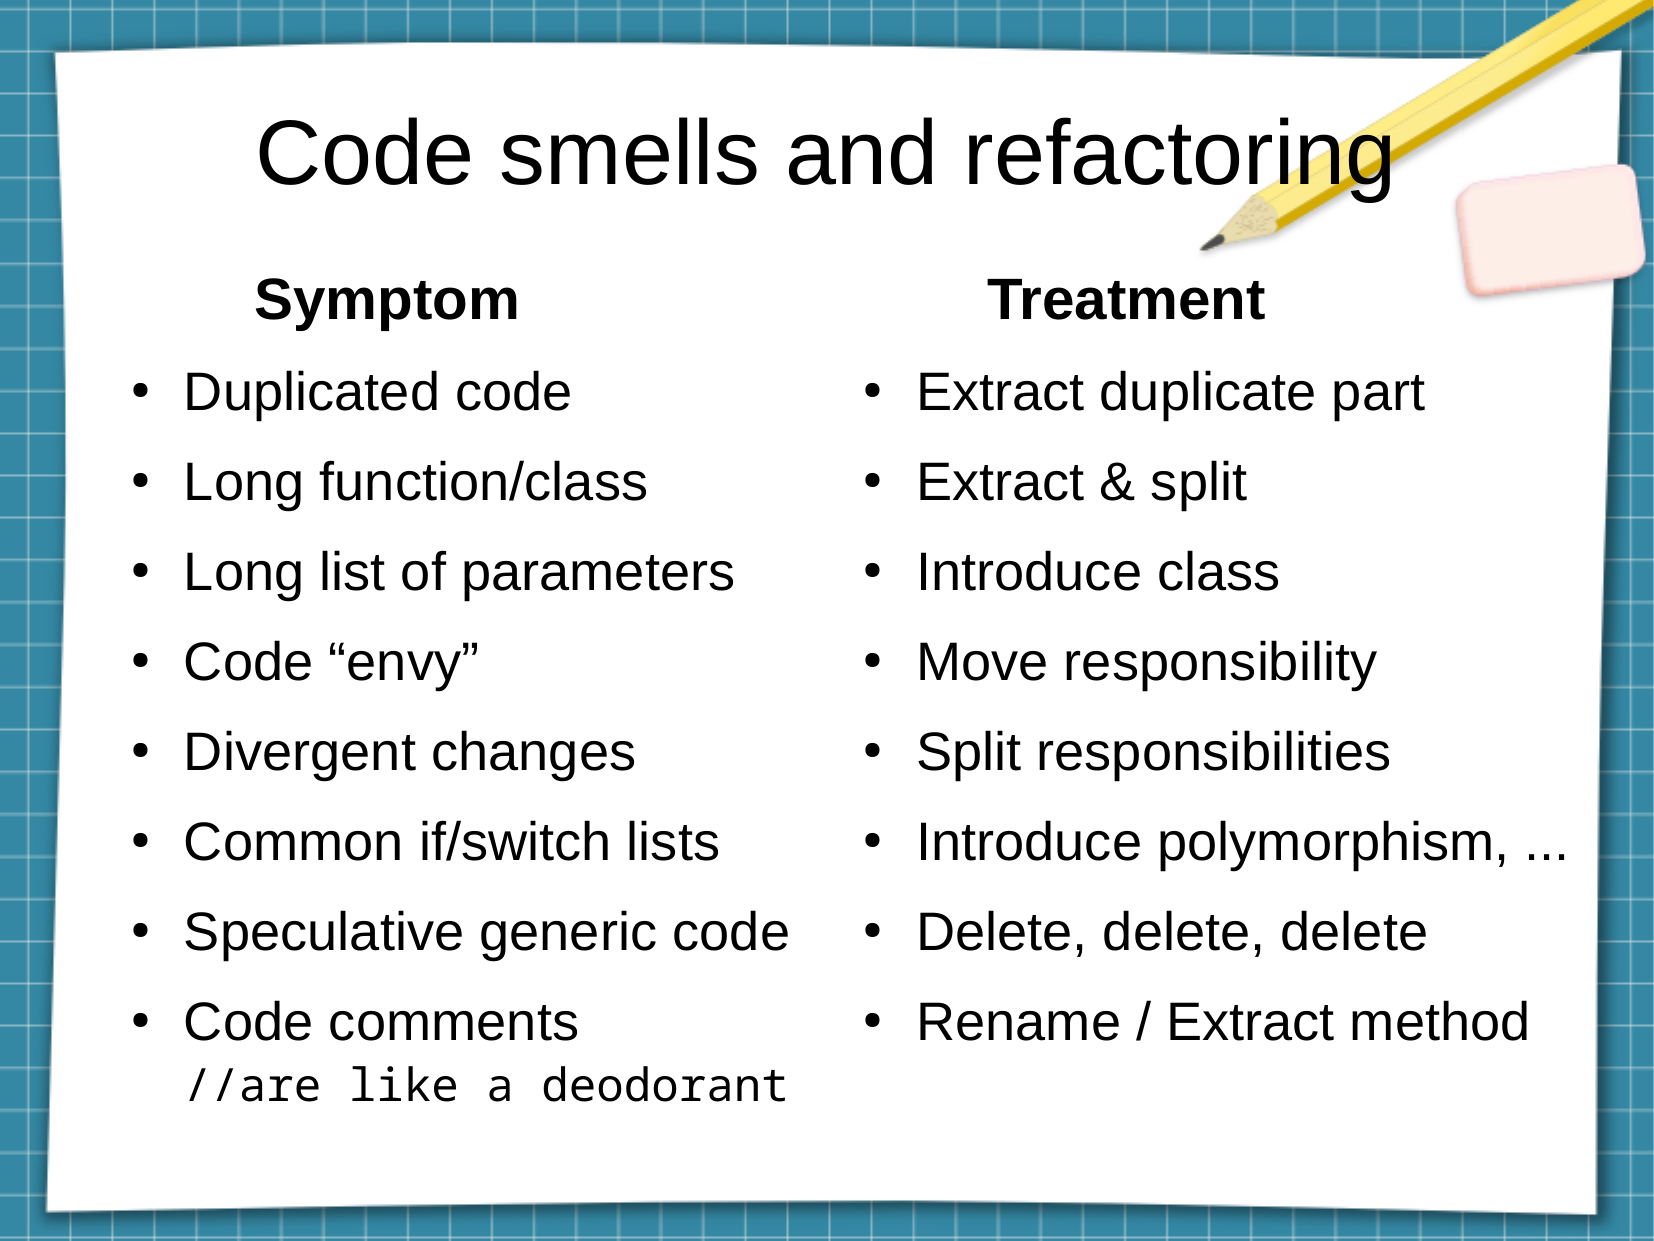

# Code smells and refactoring
Treatment
Extract duplicate part
Extract & split
Introduce class
Move responsibility
Split responsibilities
Introduce polymorphism, ...
Delete, delete, delete
Rename / Extract method
Symptom
Duplicated code
Long function/class
Long list of parameters
Code “envy”
Divergent changes
Common if/switch lists
Speculative generic code
Code comments
//are like a deodorant